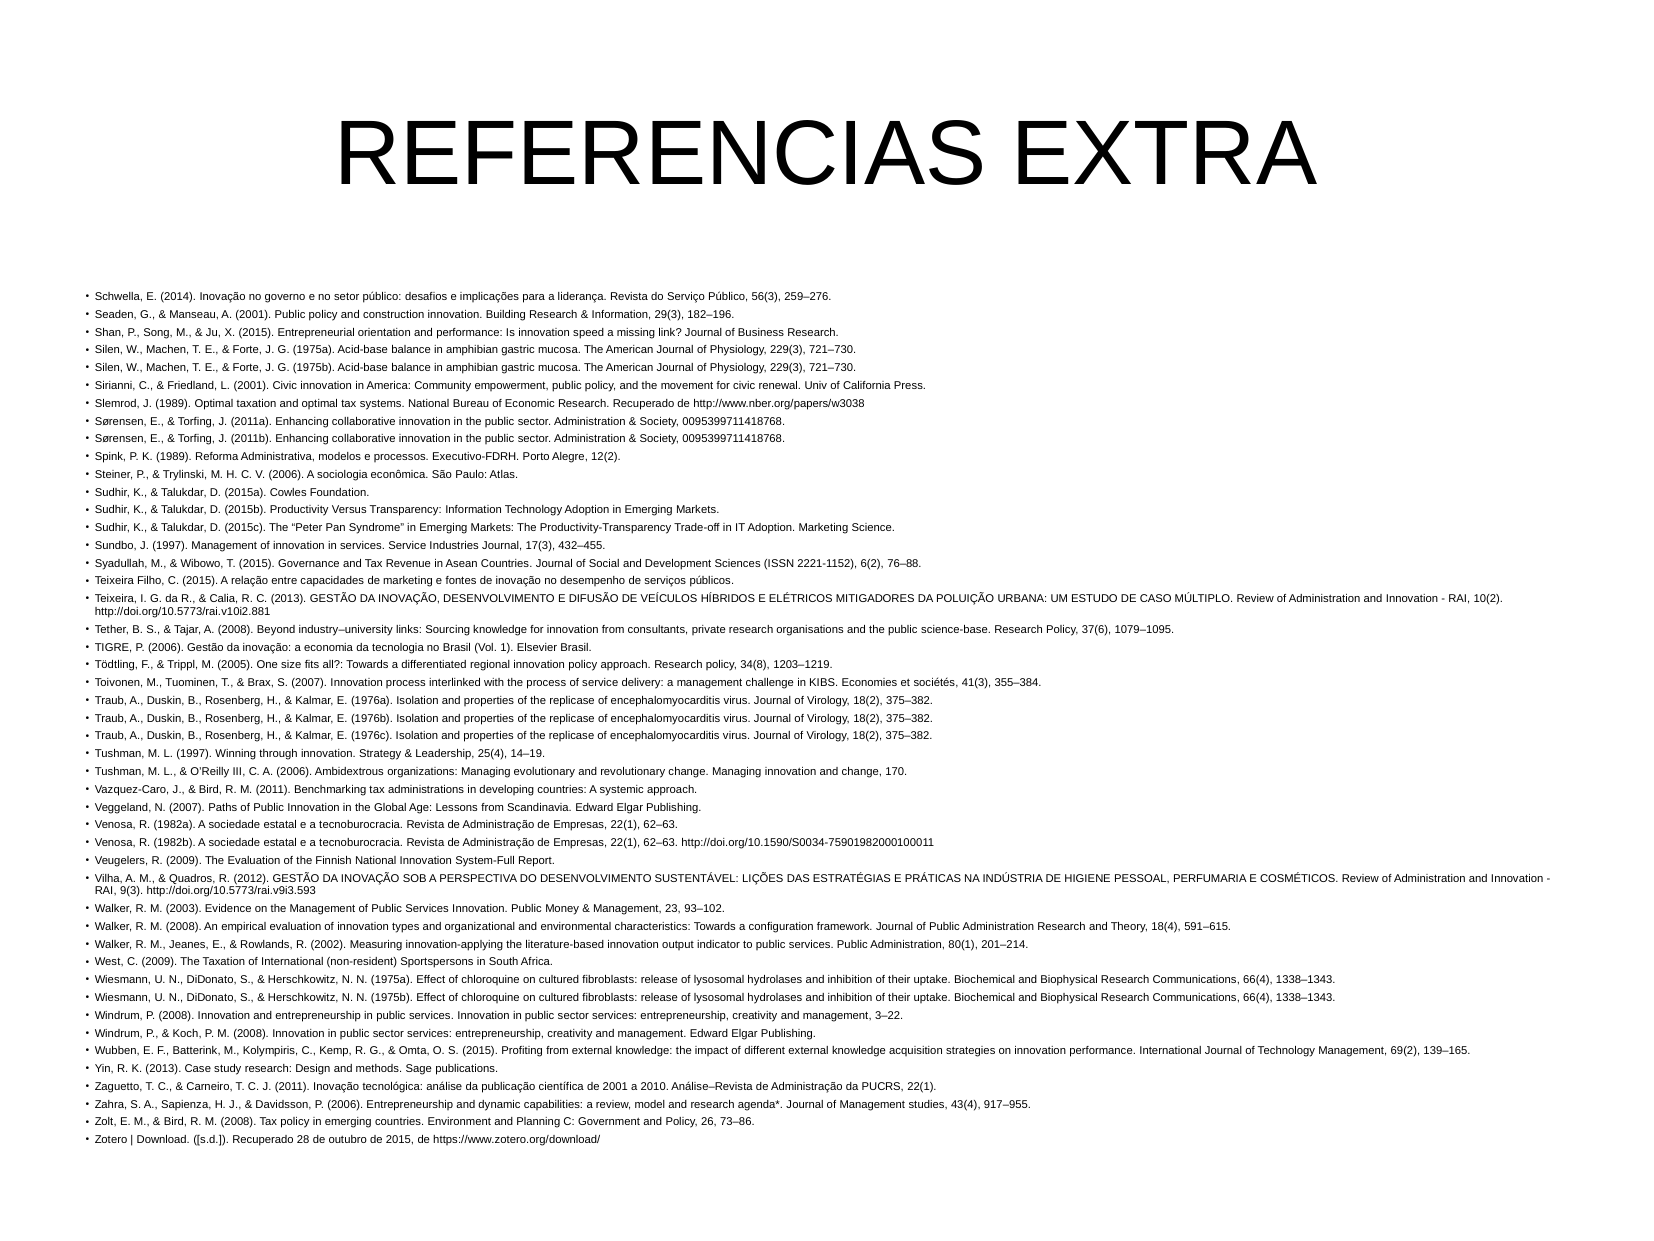

# REFERENCIAS EXTRA
Schwella, E. (2014). Inovação no governo e no setor público: desafios e implicações para a liderança. Revista do Serviço Público, 56(3), 259–276.
Seaden, G., & Manseau, A. (2001). Public policy and construction innovation. Building Research & Information, 29(3), 182–196.
Shan, P., Song, M., & Ju, X. (2015). Entrepreneurial orientation and performance: Is innovation speed a missing link? Journal of Business Research.
Silen, W., Machen, T. E., & Forte, J. G. (1975a). Acid-base balance in amphibian gastric mucosa. The American Journal of Physiology, 229(3), 721–730.
Silen, W., Machen, T. E., & Forte, J. G. (1975b). Acid-base balance in amphibian gastric mucosa. The American Journal of Physiology, 229(3), 721–730.
Sirianni, C., & Friedland, L. (2001). Civic innovation in America: Community empowerment, public policy, and the movement for civic renewal. Univ of California Press.
Slemrod, J. (1989). Optimal taxation and optimal tax systems. National Bureau of Economic Research. Recuperado de http://www.nber.org/papers/w3038
Sørensen, E., & Torfing, J. (2011a). Enhancing collaborative innovation in the public sector. Administration & Society, 0095399711418768.
Sørensen, E., & Torfing, J. (2011b). Enhancing collaborative innovation in the public sector. Administration & Society, 0095399711418768.
Spink, P. K. (1989). Reforma Administrativa, modelos e processos. Executivo-FDRH. Porto Alegre, 12(2).
Steiner, P., & Trylinski, M. H. C. V. (2006). A sociologia econômica. São Paulo: Atlas.
Sudhir, K., & Talukdar, D. (2015a). Cowles Foundation.
Sudhir, K., & Talukdar, D. (2015b). Productivity Versus Transparency: Information Technology Adoption in Emerging Markets.
Sudhir, K., & Talukdar, D. (2015c). The “Peter Pan Syndrome” in Emerging Markets: The Productivity-Transparency Trade-off in IT Adoption. Marketing Science.
Sundbo, J. (1997). Management of innovation in services. Service Industries Journal, 17(3), 432–455.
Syadullah, M., & Wibowo, T. (2015). Governance and Tax Revenue in Asean Countries. Journal of Social and Development Sciences (ISSN 2221-1152), 6(2), 76–88.
Teixeira Filho, C. (2015). A relação entre capacidades de marketing e fontes de inovação no desempenho de serviços públicos.
Teixeira, I. G. da R., & Calia, R. C. (2013). GESTÃO DA INOVAÇÃO, DESENVOLVIMENTO E DIFUSÃO DE VEÍCULOS HÍBRIDOS E ELÉTRICOS MITIGADORES DA POLUIÇÃO URBANA: UM ESTUDO DE CASO MÚLTIPLO. Review of Administration and Innovation - RAI, 10(2). http://doi.org/10.5773/rai.v10i2.881
Tether, B. S., & Tajar, A. (2008). Beyond industry–university links: Sourcing knowledge for innovation from consultants, private research organisations and the public science-base. Research Policy, 37(6), 1079–1095.
TIGRE, P. (2006). Gestão da inovação: a economia da tecnologia no Brasil (Vol. 1). Elsevier Brasil.
Tödtling, F., & Trippl, M. (2005). One size fits all?: Towards a differentiated regional innovation policy approach. Research policy, 34(8), 1203–1219.
Toivonen, M., Tuominen, T., & Brax, S. (2007). Innovation process interlinked with the process of service delivery: a management challenge in KIBS. Economies et sociétés, 41(3), 355–384.
Traub, A., Duskin, B., Rosenberg, H., & Kalmar, E. (1976a). Isolation and properties of the replicase of encephalomyocarditis virus. Journal of Virology, 18(2), 375–382.
Traub, A., Duskin, B., Rosenberg, H., & Kalmar, E. (1976b). Isolation and properties of the replicase of encephalomyocarditis virus. Journal of Virology, 18(2), 375–382.
Traub, A., Duskin, B., Rosenberg, H., & Kalmar, E. (1976c). Isolation and properties of the replicase of encephalomyocarditis virus. Journal of Virology, 18(2), 375–382.
Tushman, M. L. (1997). Winning through innovation. Strategy & Leadership, 25(4), 14–19.
Tushman, M. L., & O’Reilly III, C. A. (2006). Ambidextrous organizations: Managing evolutionary and revolutionary change. Managing innovation and change, 170.
Vazquez-Caro, J., & Bird, R. M. (2011). Benchmarking tax administrations in developing countries: A systemic approach.
Veggeland, N. (2007). Paths of Public Innovation in the Global Age: Lessons from Scandinavia. Edward Elgar Publishing.
Venosa, R. (1982a). A sociedade estatal e a tecnoburocracia. Revista de Administração de Empresas, 22(1), 62–63.
Venosa, R. (1982b). A sociedade estatal e a tecnoburocracia. Revista de Administração de Empresas, 22(1), 62–63. http://doi.org/10.1590/S0034-75901982000100011
Veugelers, R. (2009). The Evaluation of the Finnish National Innovation System-Full Report.
Vilha, A. M., & Quadros, R. (2012). GESTÃO DA INOVAÇÃO SOB A PERSPECTIVA DO DESENVOLVIMENTO SUSTENTÁVEL: LIÇÕES DAS ESTRATÉGIAS E PRÁTICAS NA INDÚSTRIA DE HIGIENE PESSOAL, PERFUMARIA E COSMÉTICOS. Review of Administration and Innovation - RAI, 9(3). http://doi.org/10.5773/rai.v9i3.593
Walker, R. M. (2003). Evidence on the Management of Public Services Innovation. Public Money & Management, 23, 93–102.
Walker, R. M. (2008). An empirical evaluation of innovation types and organizational and environmental characteristics: Towards a configuration framework. Journal of Public Administration Research and Theory, 18(4), 591–615.
Walker, R. M., Jeanes, E., & Rowlands, R. (2002). Measuring innovation-applying the literature-based innovation output indicator to public services. Public Administration, 80(1), 201–214.
West, C. (2009). The Taxation of International (non-resident) Sportspersons in South Africa.
Wiesmann, U. N., DiDonato, S., & Herschkowitz, N. N. (1975a). Effect of chloroquine on cultured fibroblasts: release of lysosomal hydrolases and inhibition of their uptake. Biochemical and Biophysical Research Communications, 66(4), 1338–1343.
Wiesmann, U. N., DiDonato, S., & Herschkowitz, N. N. (1975b). Effect of chloroquine on cultured fibroblasts: release of lysosomal hydrolases and inhibition of their uptake. Biochemical and Biophysical Research Communications, 66(4), 1338–1343.
Windrum, P. (2008). Innovation and entrepreneurship in public services. Innovation in public sector services: entrepreneurship, creativity and management, 3–22.
Windrum, P., & Koch, P. M. (2008). Innovation in public sector services: entrepreneurship, creativity and management. Edward Elgar Publishing.
Wubben, E. F., Batterink, M., Kolympiris, C., Kemp, R. G., & Omta, O. S. (2015). Profiting from external knowledge: the impact of different external knowledge acquisition strategies on innovation performance. International Journal of Technology Management, 69(2), 139–165.
Yin, R. K. (2013). Case study research: Design and methods. Sage publications.
Zaguetto, T. C., & Carneiro, T. C. J. (2011). Inovação tecnológica: análise da publicação científica de 2001 a 2010. Análise–Revista de Administração da PUCRS, 22(1).
Zahra, S. A., Sapienza, H. J., & Davidsson, P. (2006). Entrepreneurship and dynamic capabilities: a review, model and research agenda*. Journal of Management studies, 43(4), 917–955.
Zolt, E. M., & Bird, R. M. (2008). Tax policy in emerging countries. Environment and Planning C: Government and Policy, 26, 73–86.
Zotero | Download. ([s.d.]). Recuperado 28 de outubro de 2015, de https://www.zotero.org/download/